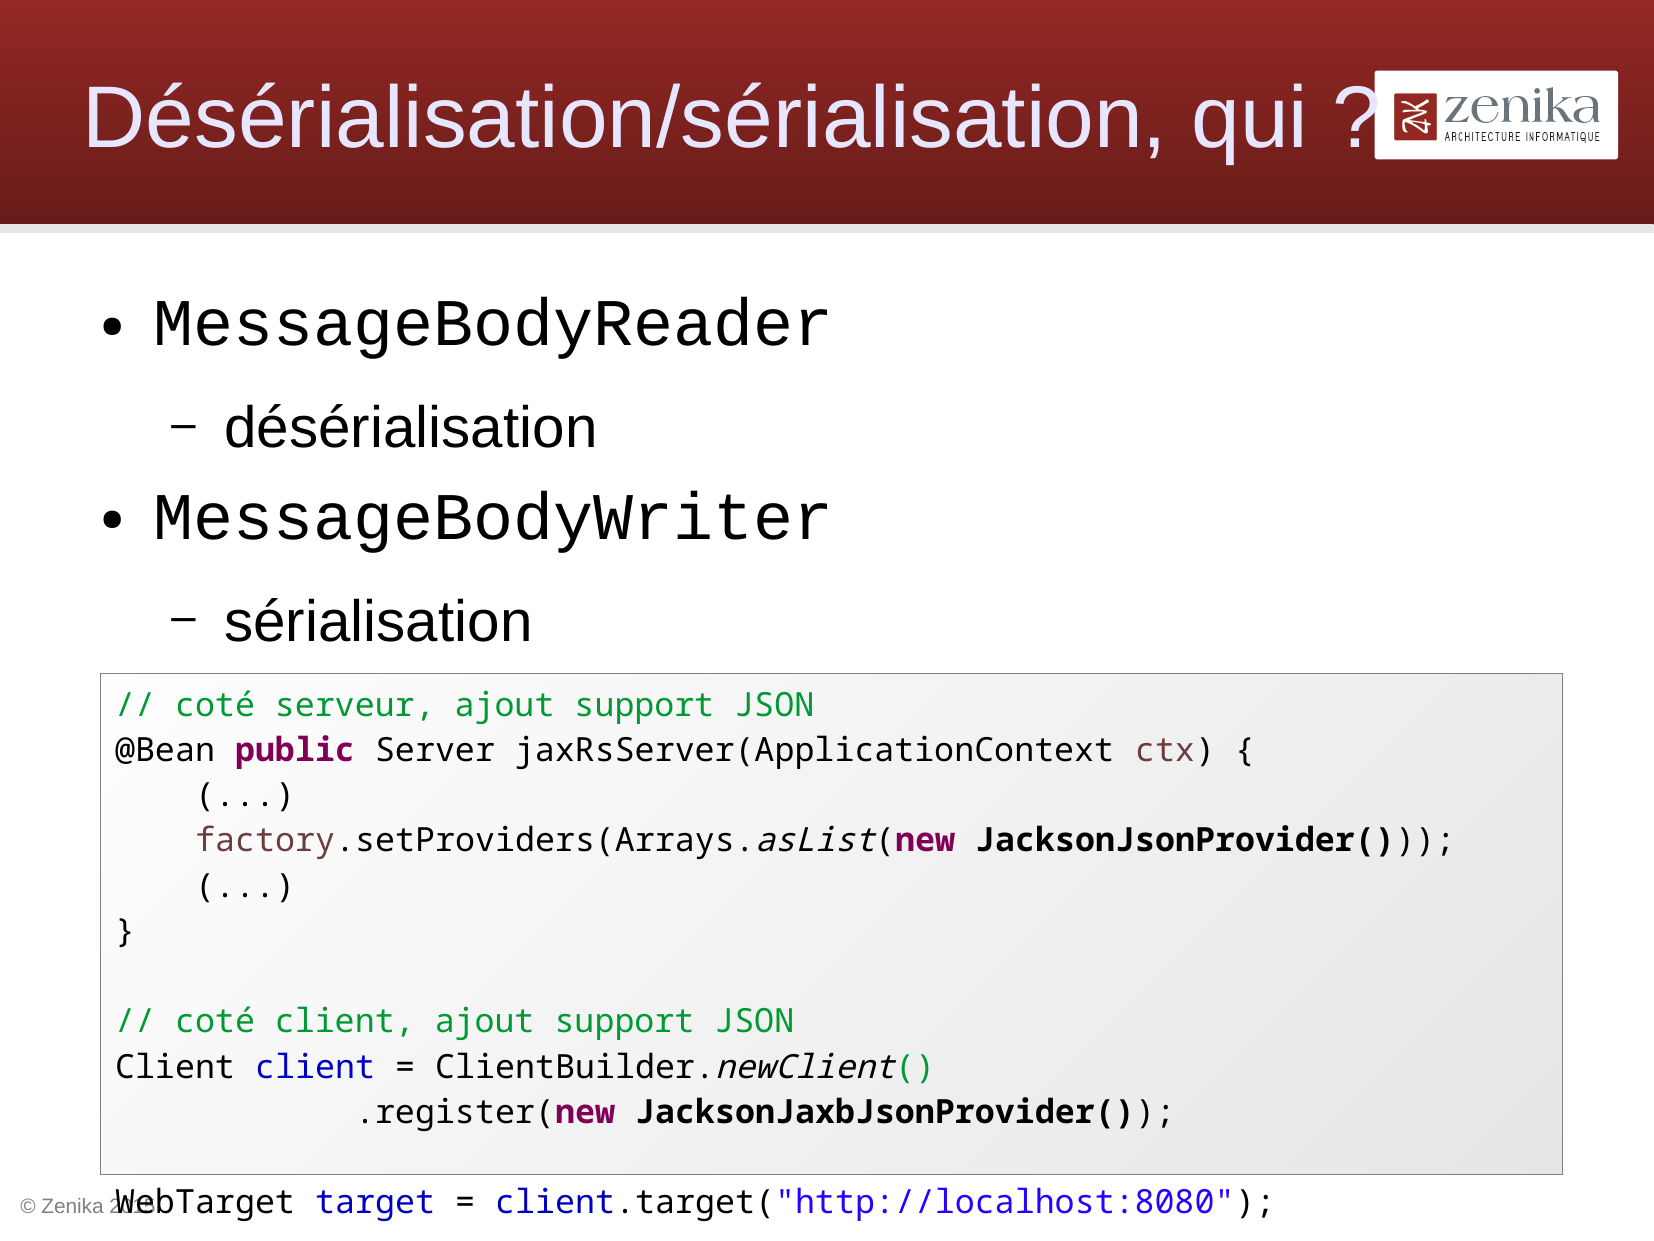

# Désérialisation/sérialisation, qui ?
MessageBodyReader
désérialisation
MessageBodyWriter
sérialisation
// coté serveur, ajout support JSON
@Bean public Server jaxRsServer(ApplicationContext ctx) {
 (...)
 factory.setProviders(Arrays.asList(new JacksonJsonProvider()));
 (...)
}
// coté client, ajout support JSON
Client client = ClientBuilder.newClient()
 .register(new JacksonJaxbJsonProvider());
WebTarget target = client.target("http://localhost:8080");